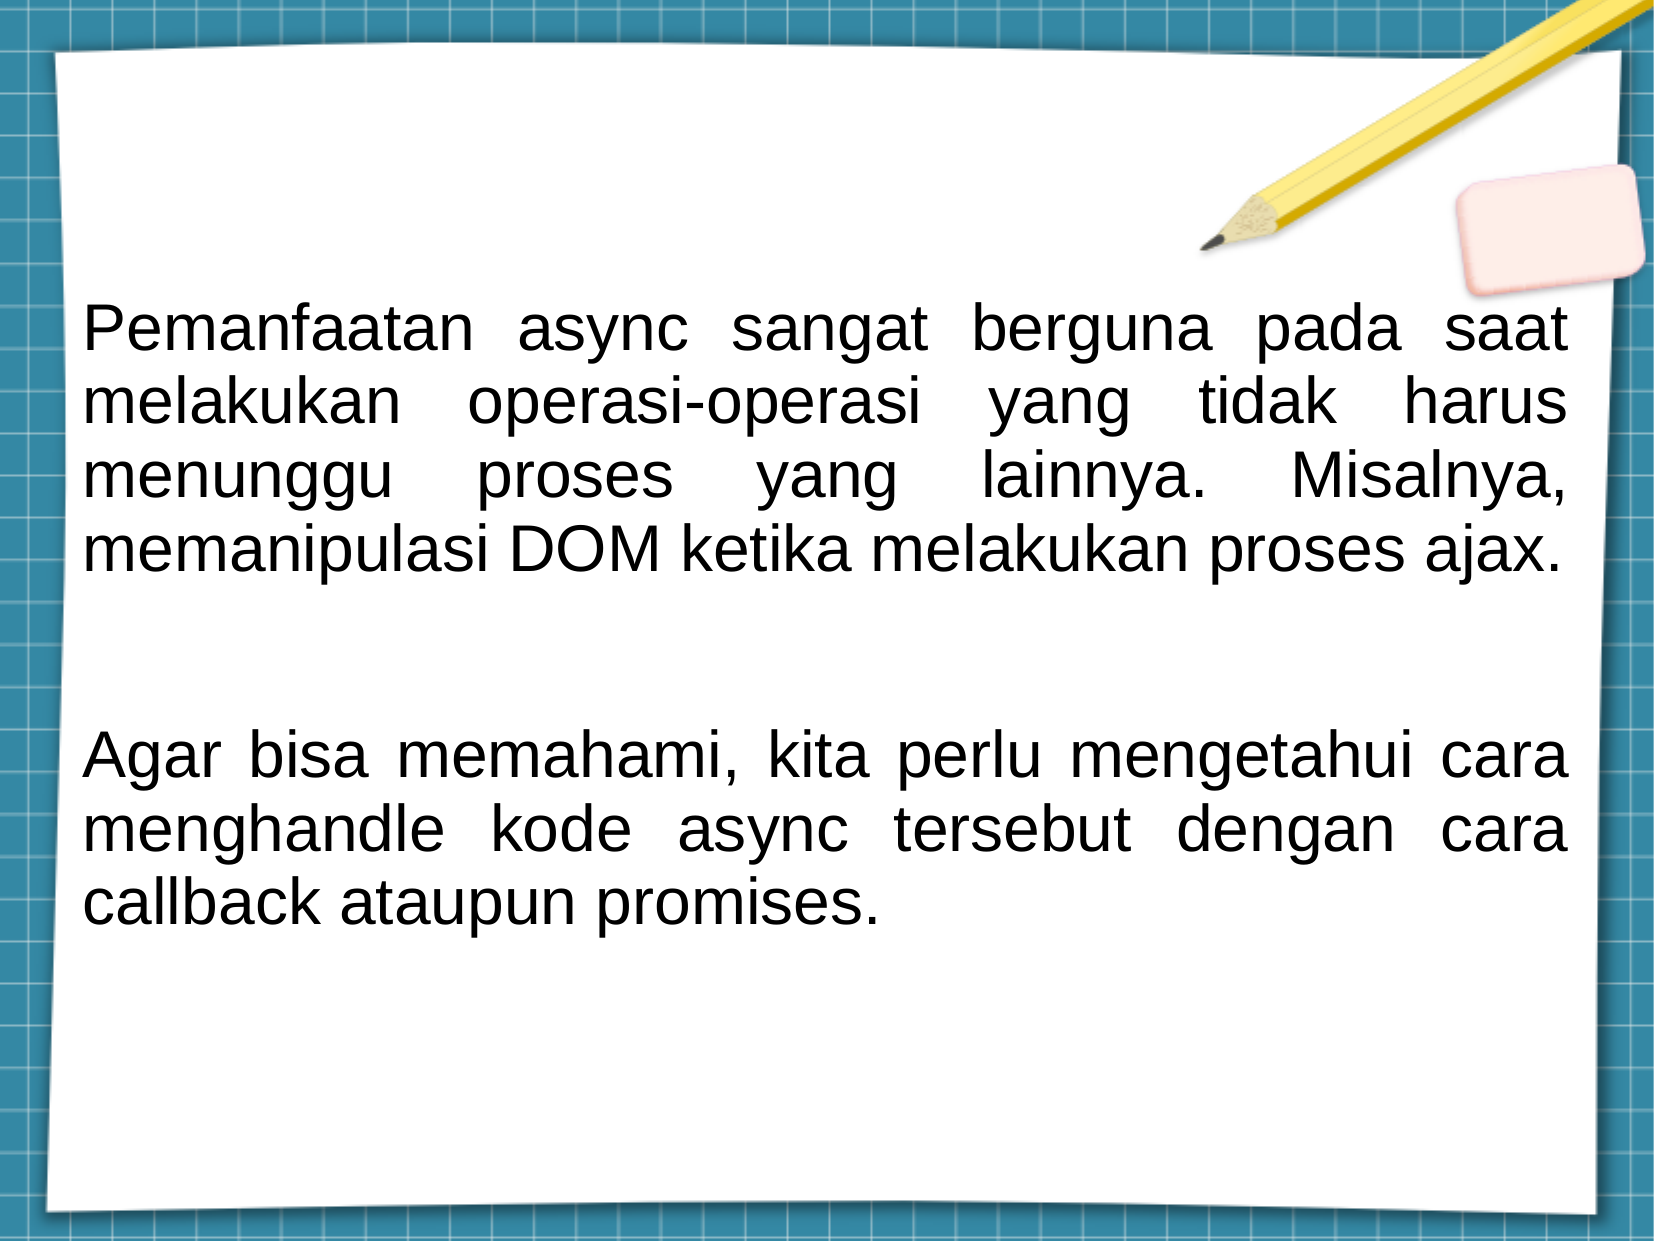

# Pemanfaatan async sangat berguna pada saat melakukan operasi-operasi yang tidak harus menunggu proses yang lainnya. Misalnya, memanipulasi DOM ketika melakukan proses ajax.
Agar bisa memahami, kita perlu mengetahui cara menghandle kode async tersebut dengan cara callback ataupun promises.